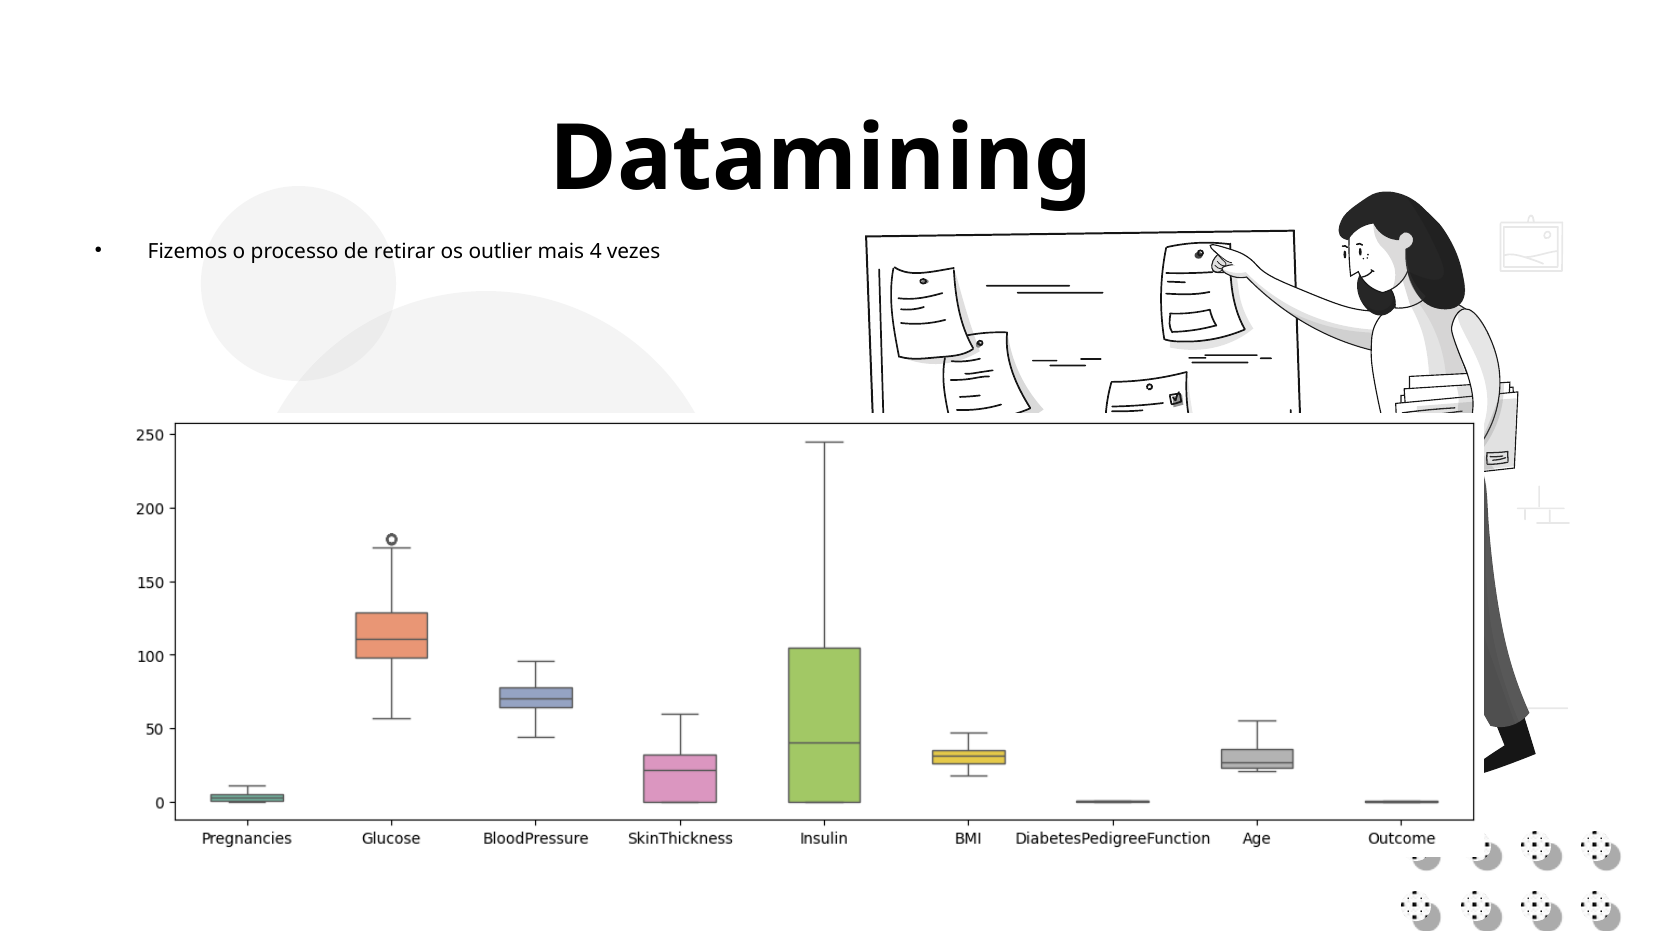

# Datamining
Fizemos o processo de retirar os outlier mais 4 vezes